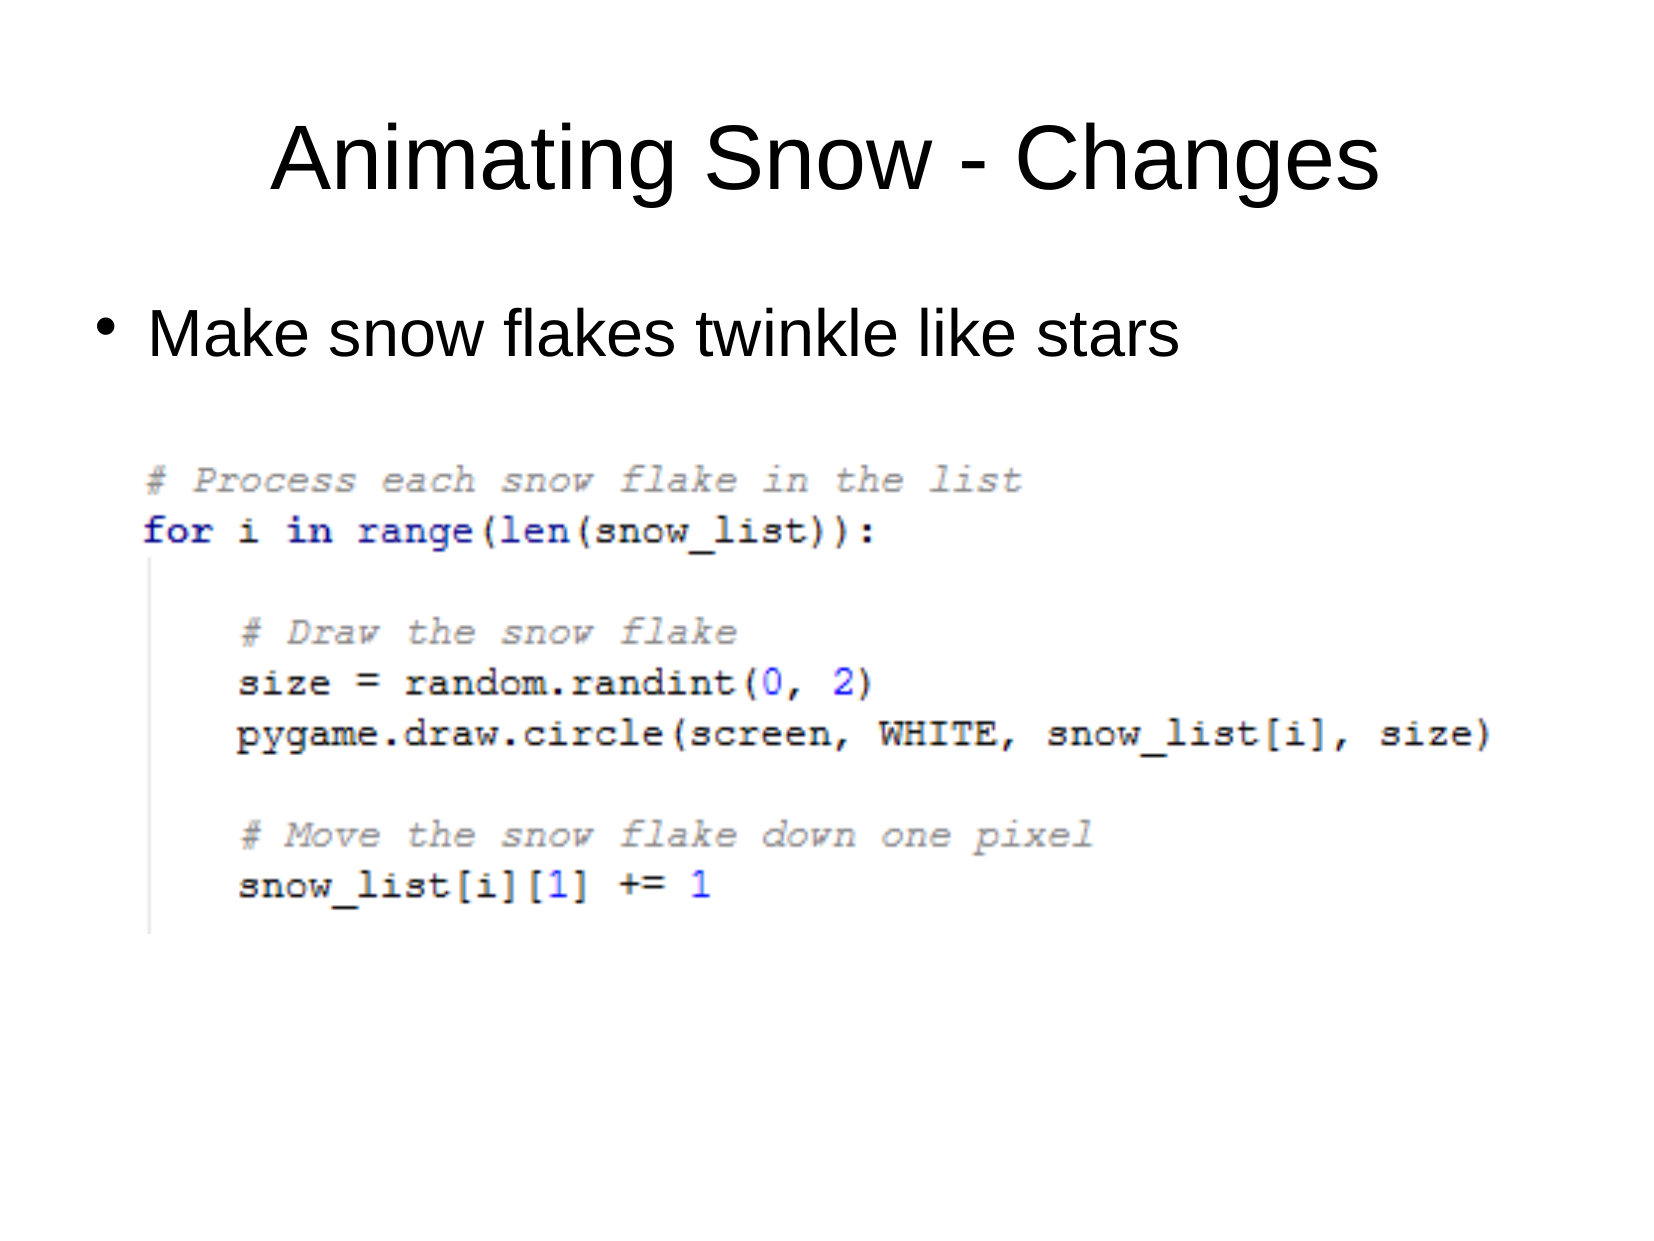

Animating Snow - Changes
Make snow flakes twinkle like stars